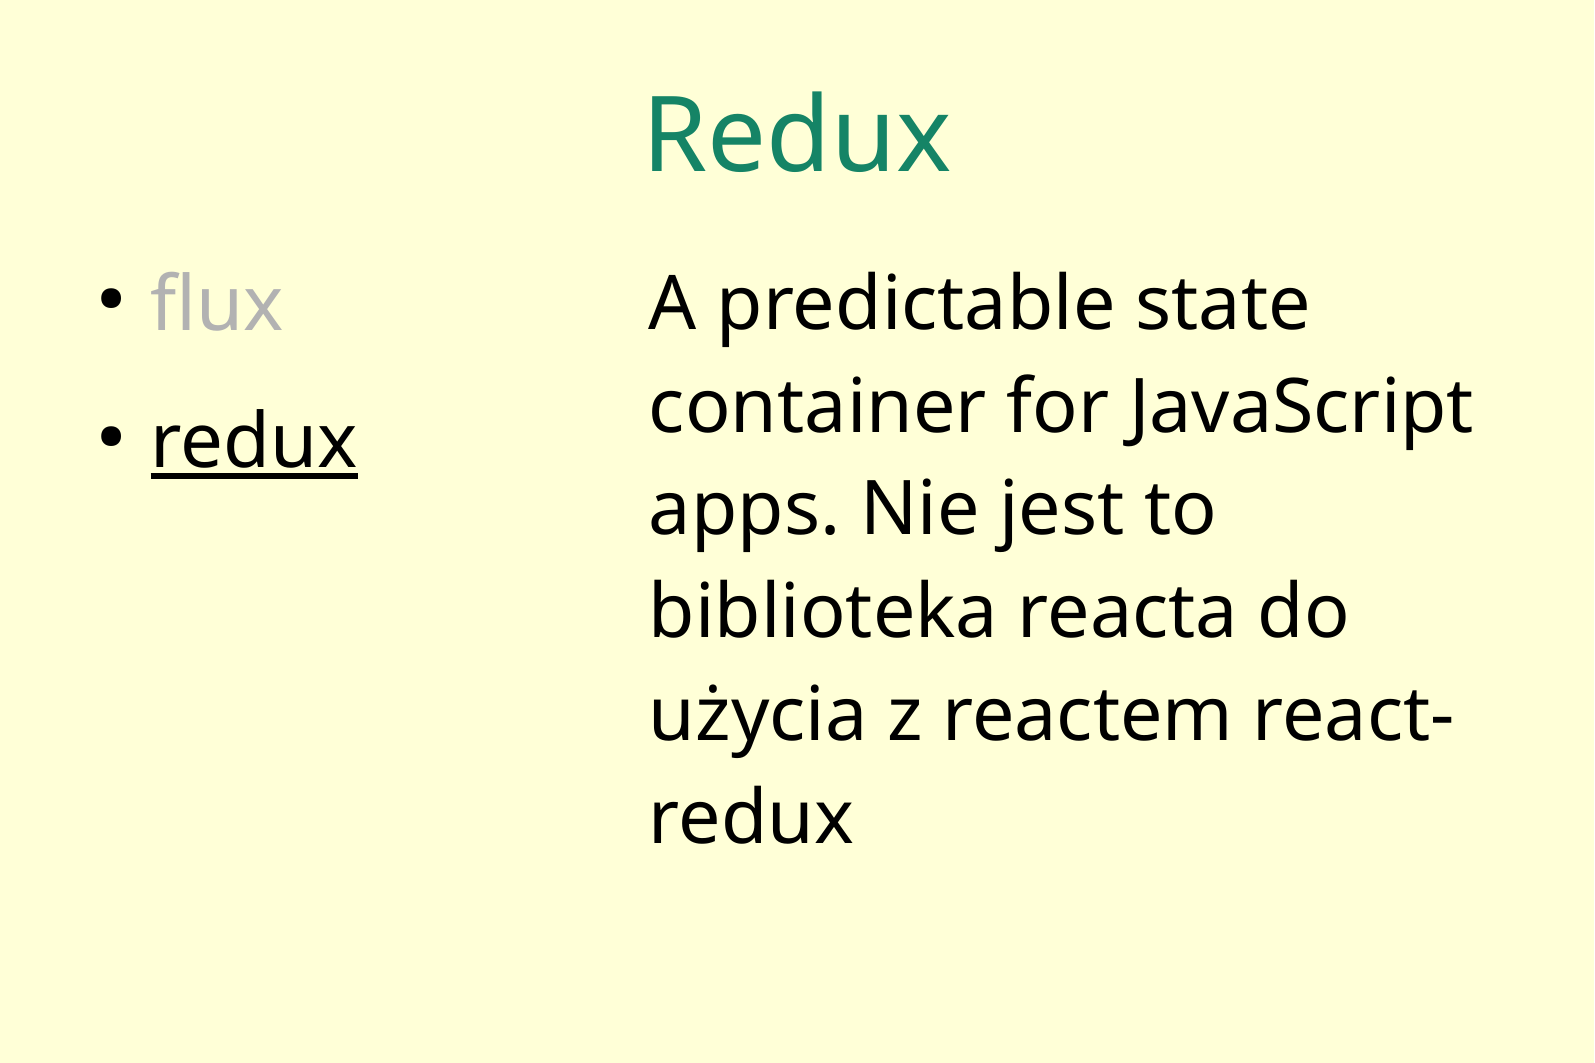

# Redux
flux
redux
A predictable state container for JavaScript apps. Nie jest to biblioteka reacta do użycia z reactem react-redux